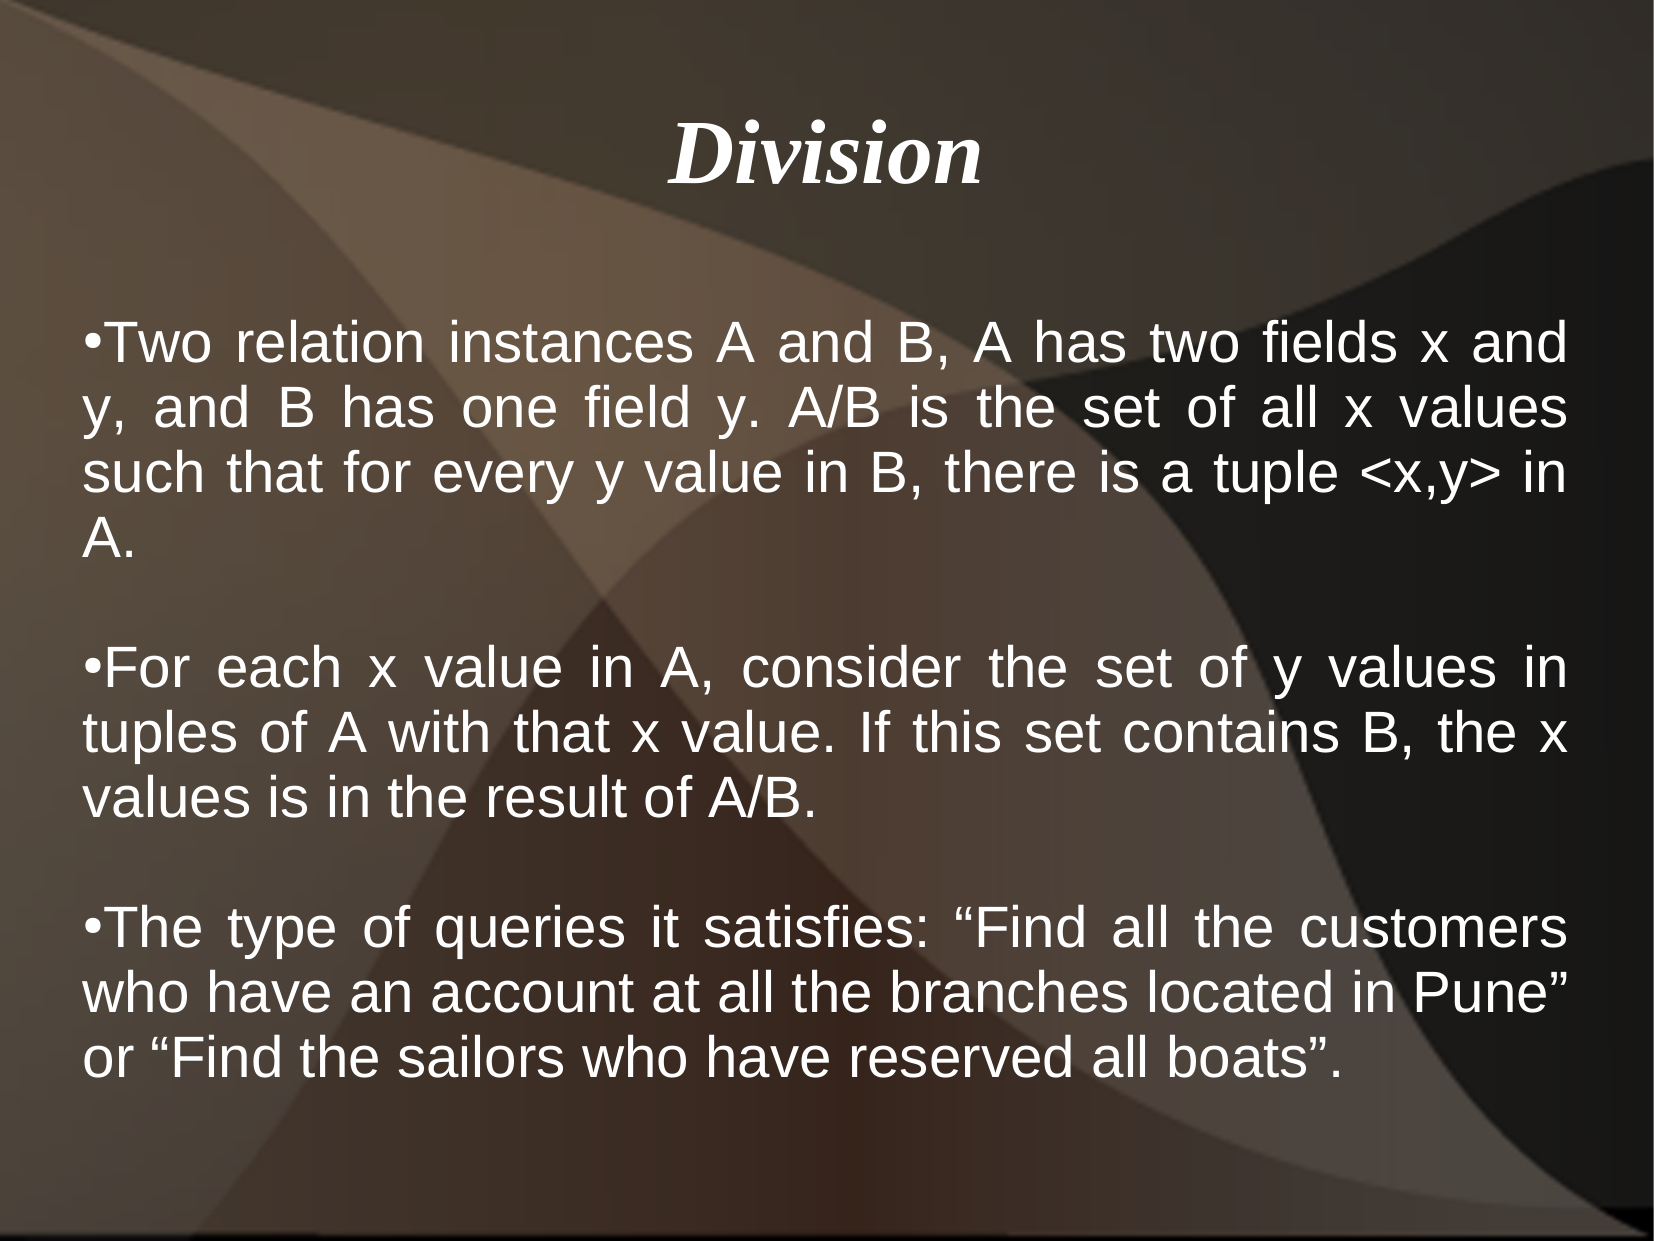

# Division
Two relation instances A and B, A has two fields x and y, and B has one field y. A/B is the set of all x values such that for every y value in B, there is a tuple <x,y> in A.
For each x value in A, consider the set of y values in tuples of A with that x value. If this set contains B, the x values is in the result of A/B.
The type of queries it satisfies: “Find all the customers who have an account at all the branches located in Pune” or “Find the sailors who have reserved all boats”.